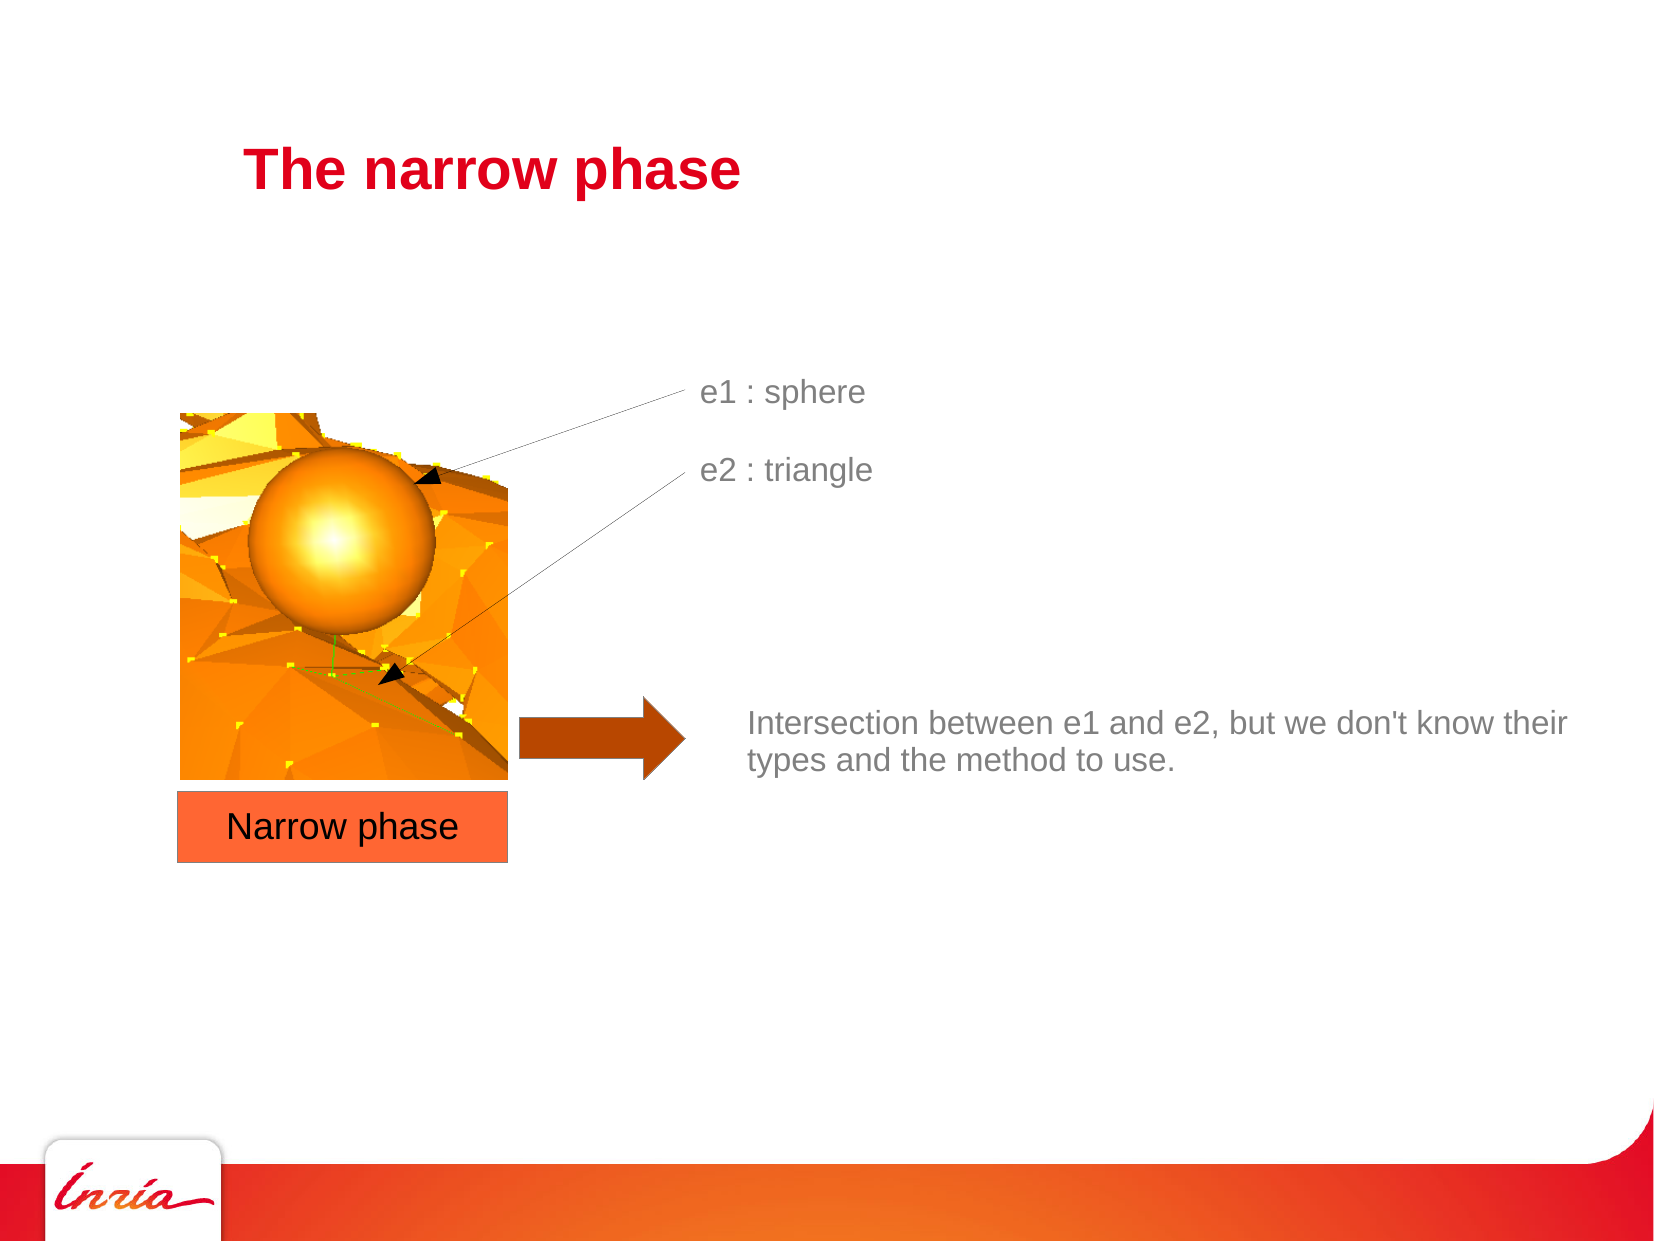

# The narrow phase
e1 : sphere
e2 : triangle
Intersection between e1 and e2, but we don't know their types and the method to use.
Narrow phase